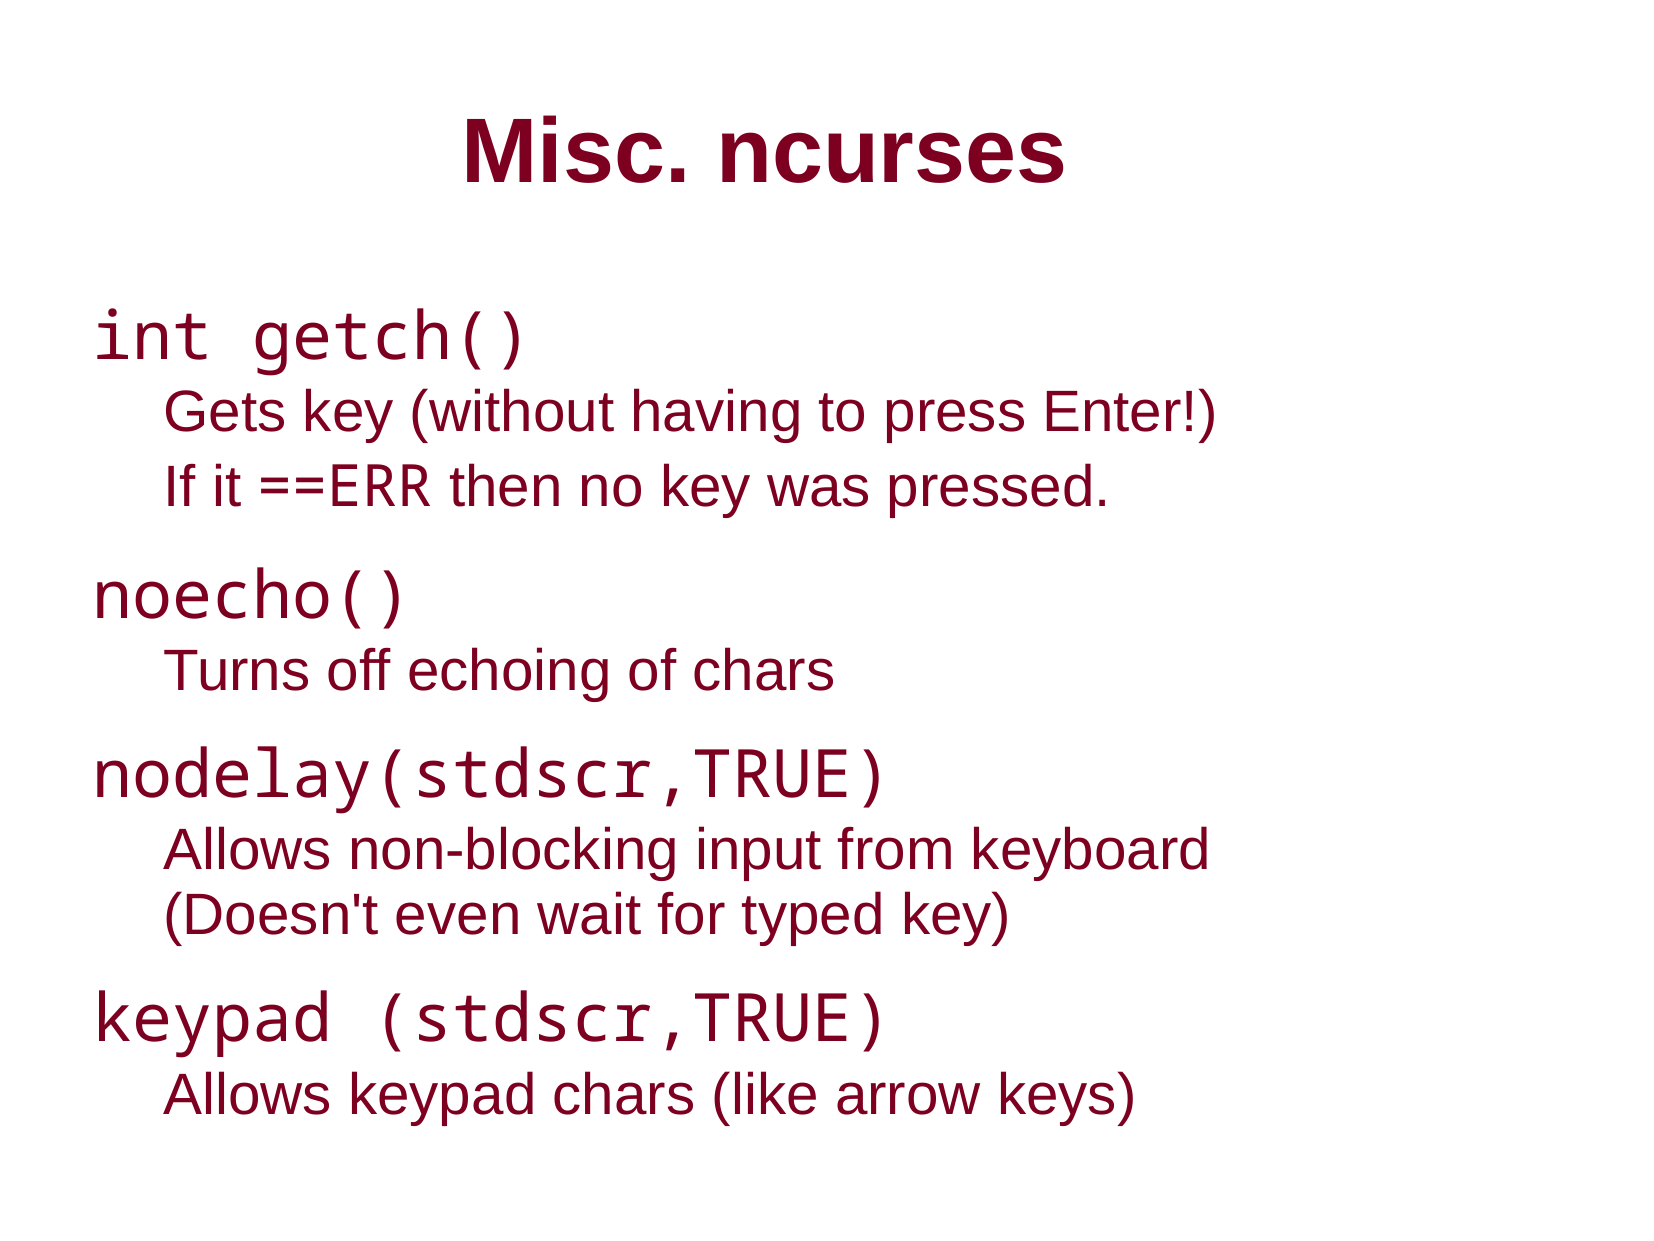

# Misc. ncurses
int getch()
Gets key (without having to press Enter!)
If it ==ERR then no key was pressed.
noecho()
Turns off echoing of chars
nodelay(stdscr,TRUE)
Allows non-blocking input from keyboard
(Doesn't even wait for typed key)
keypad (stdscr,TRUE)
Allows keypad chars (like arrow keys)